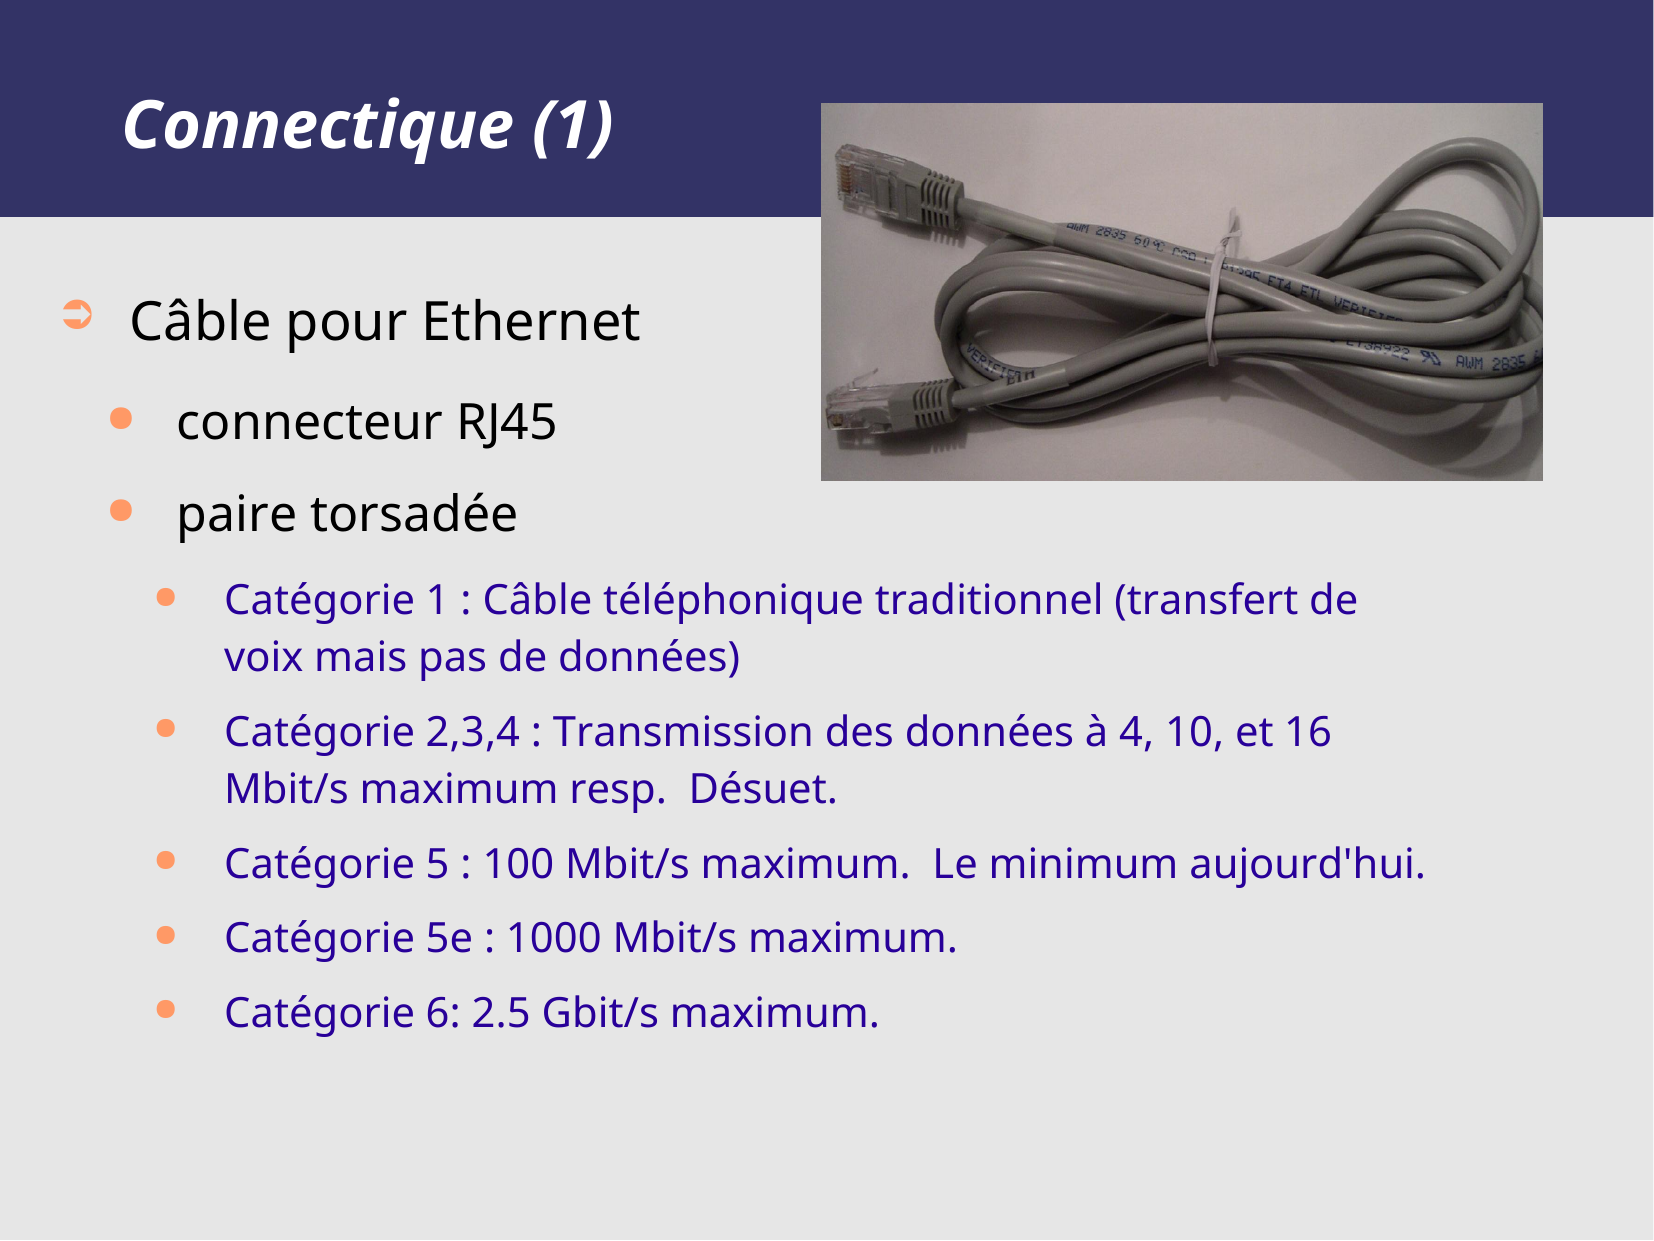

# Connectique (1)
Câble pour Ethernet
connecteur RJ45
paire torsadée
Catégorie 1 : Câble téléphonique traditionnel (transfert de voix mais pas de données)
Catégorie 2,3,4 : Transmission des données à 4, 10, et 16 Mbit/s maximum resp. Désuet.
Catégorie 5 : 100 Mbit/s maximum. Le minimum aujourd'hui.
Catégorie 5e : 1000 Mbit/s maximum.
Catégorie 6: 2.5 Gbit/s maximum.